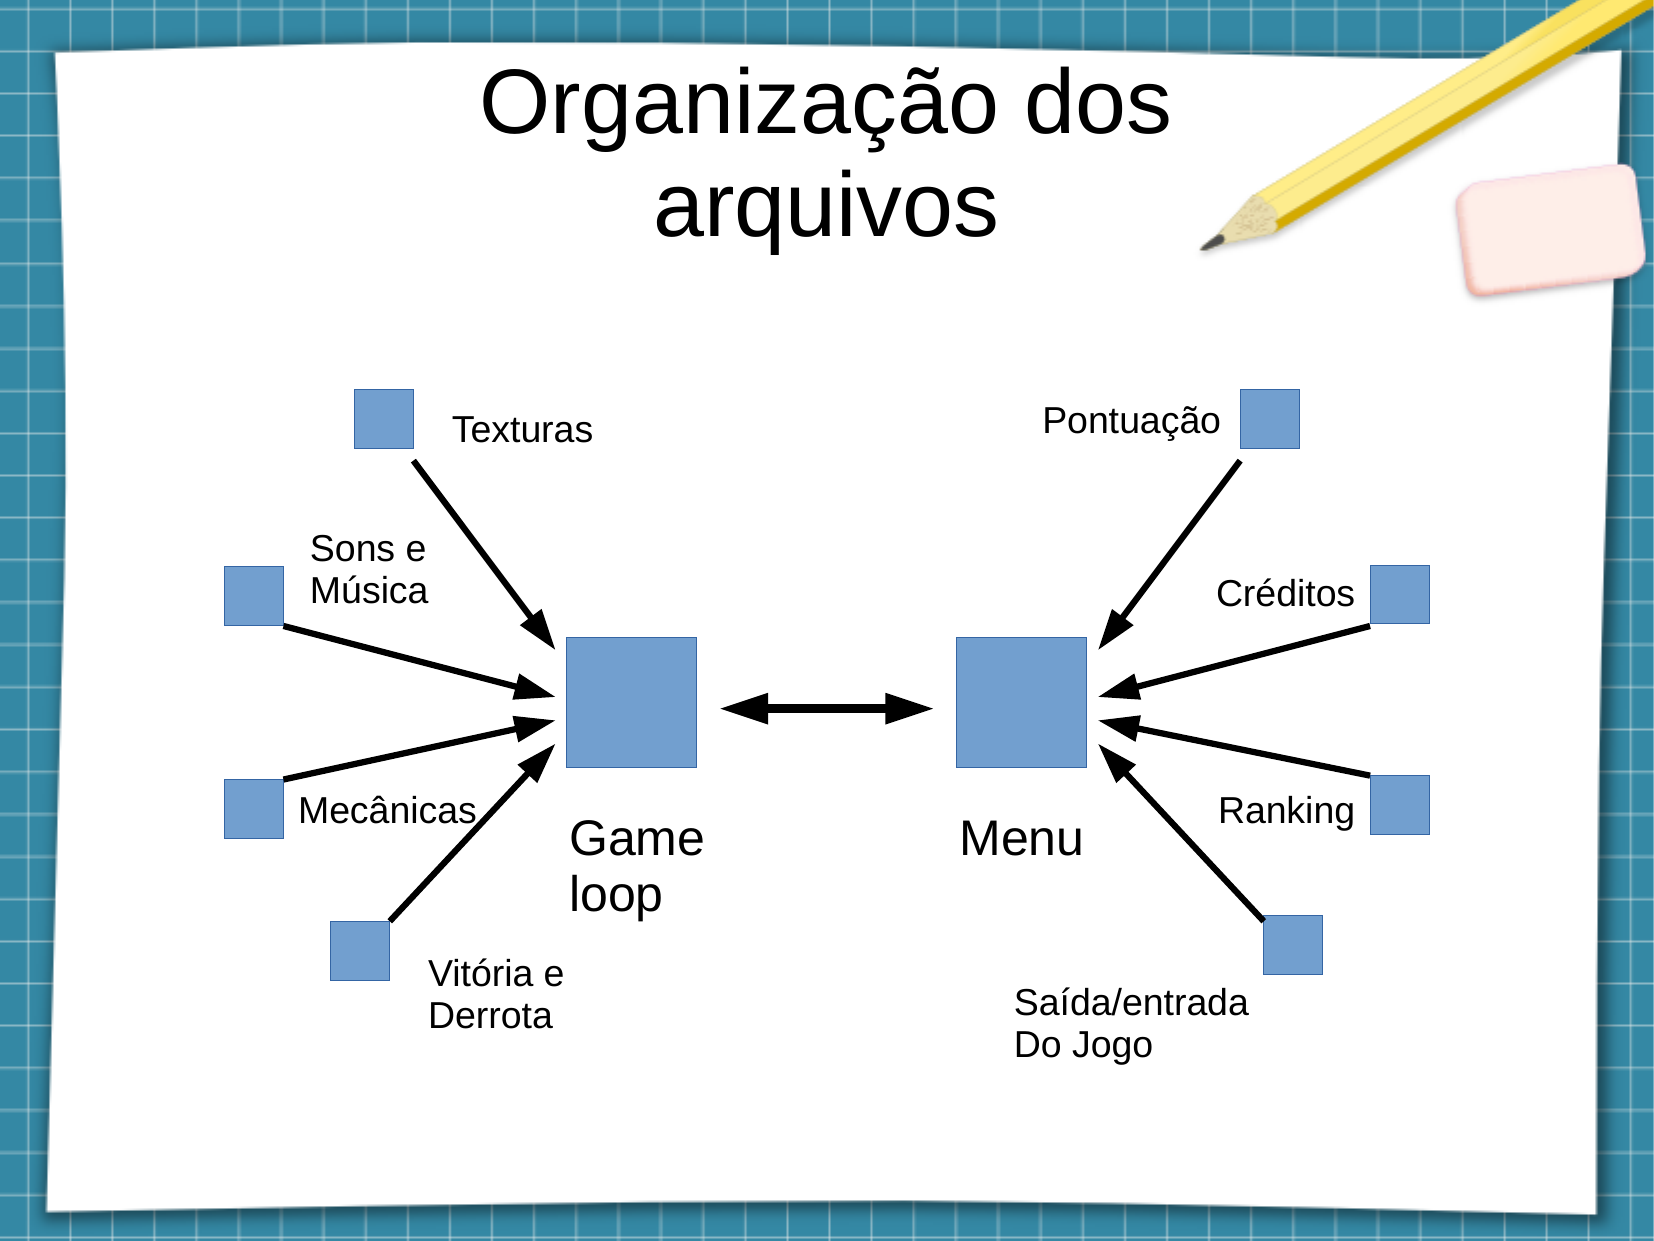

# Organização dos arquivos
Pontuação
Texturas
Sons e
Música
Créditos
Mecânicas
Ranking
Game
loop
Menu
Vitória e
Derrota
Saída/entrada
Do Jogo